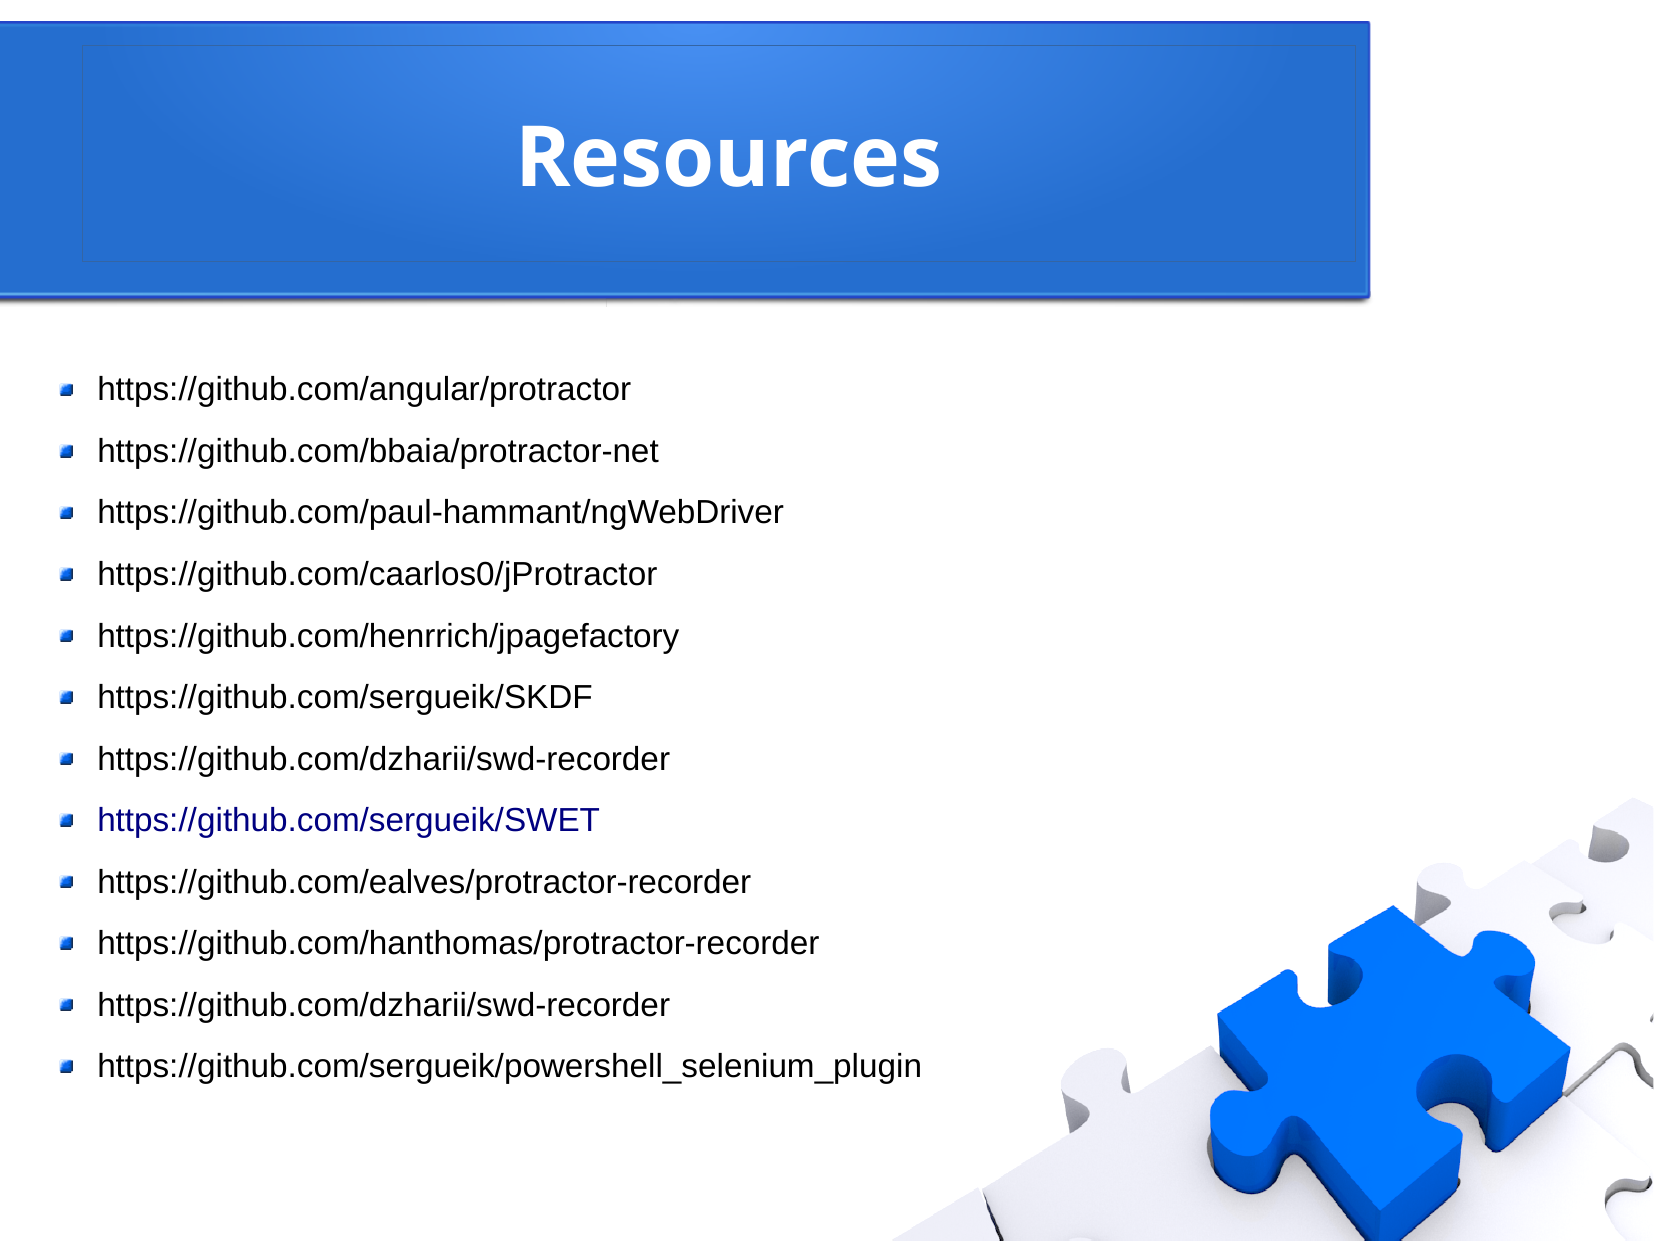

# Resources
https://github.com/angular/protractor
https://github.com/bbaia/protractor-net
https://github.com/paul-hammant/ngWebDriver
https://github.com/caarlos0/jProtractor
https://github.com/henrrich/jpagefactory
https://github.com/sergueik/SKDF
https://github.com/dzharii/swd-recorder
https://github.com/sergueik/SWET
https://github.com/ealves/protractor-recorder
https://github.com/hanthomas/protractor-recorder
https://github.com/dzharii/swd-recorder
https://github.com/sergueik/powershell_selenium_plugin